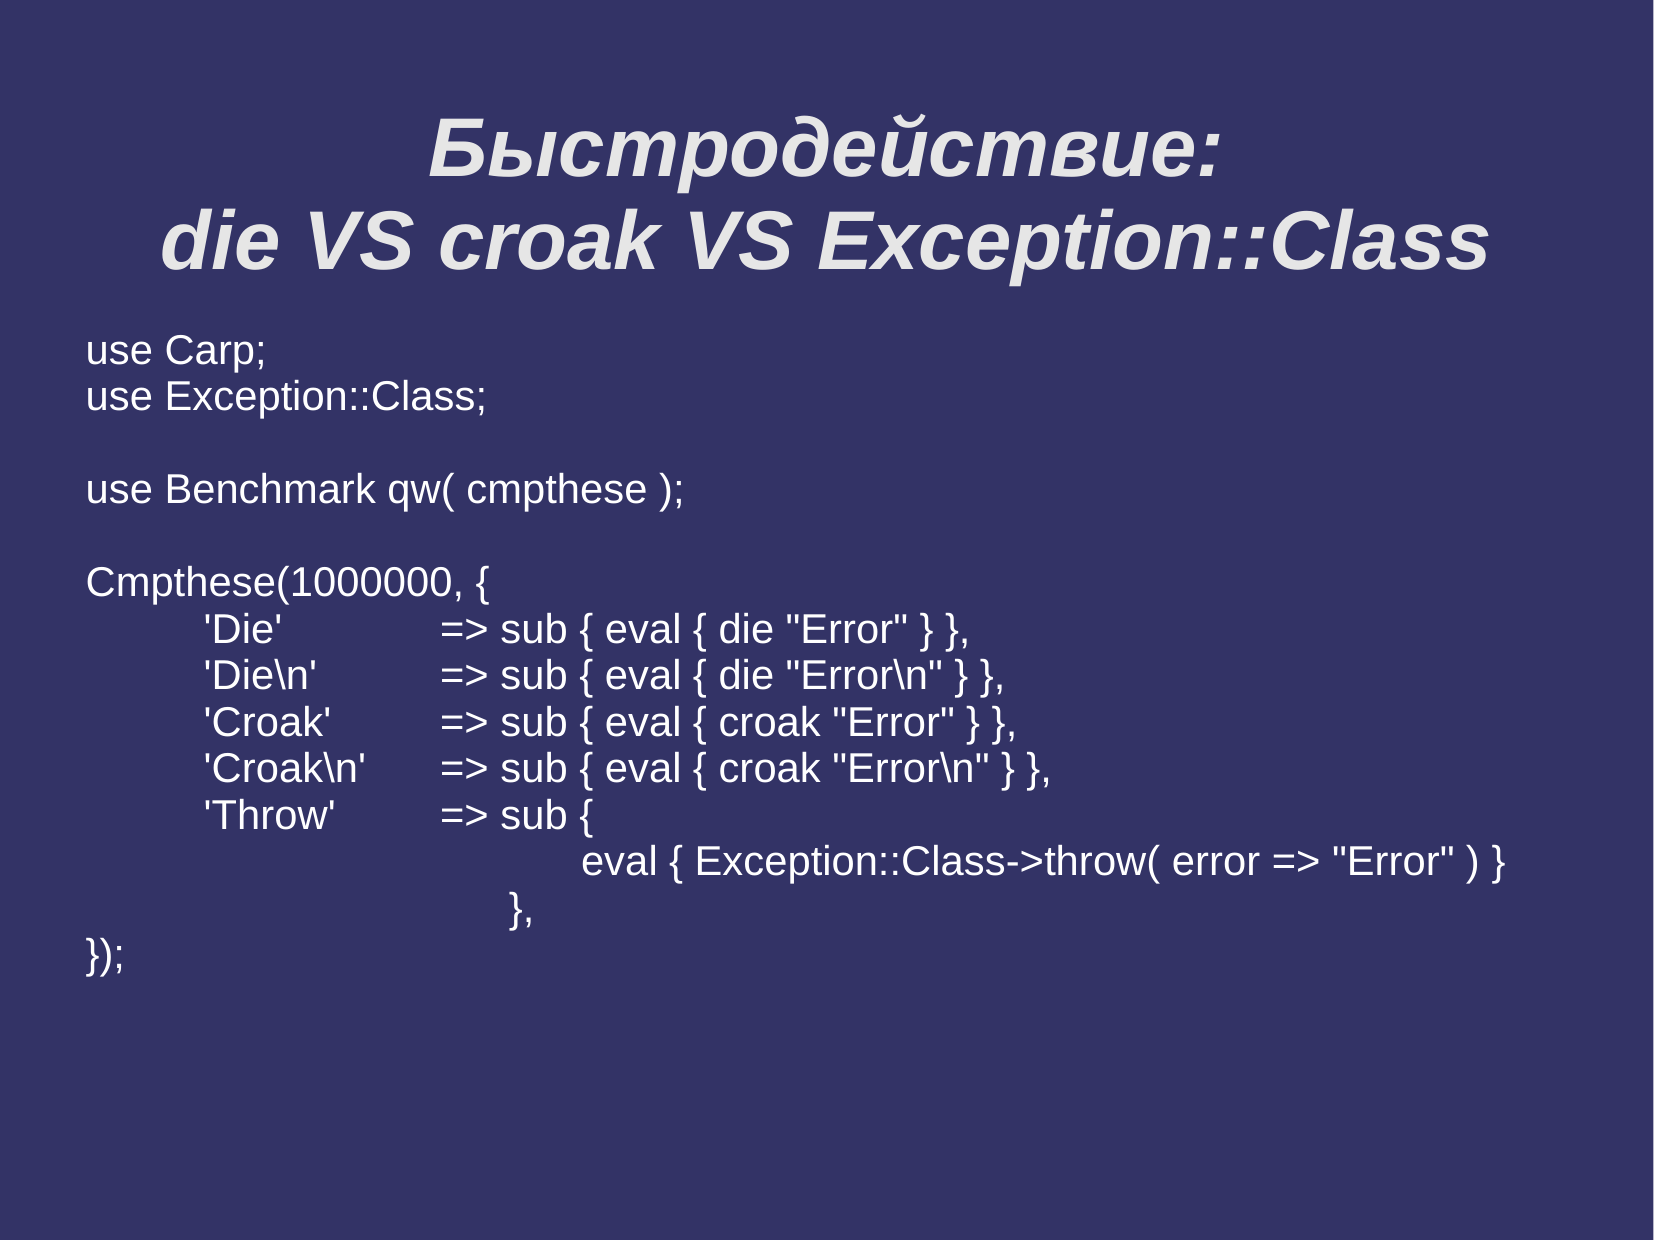

# Быстродействие: die VS croak VS Exception::Class
use Carp;
use Exception::Class;
use Benchmark qw( cmpthese );
Cmpthese(1000000, {
	'Die'		=> sub { eval { die "Error" } },
	'Die\n'		=> sub { eval { die "Error\n" } },
	'Croak'	=> sub { eval { croak "Error" } },
	'Croak\n'	=> sub { eval { croak "Error\n" } },
	'Throw'	=> sub {
				 eval { Exception::Class->throw( error => "Error" ) }
			 },
});